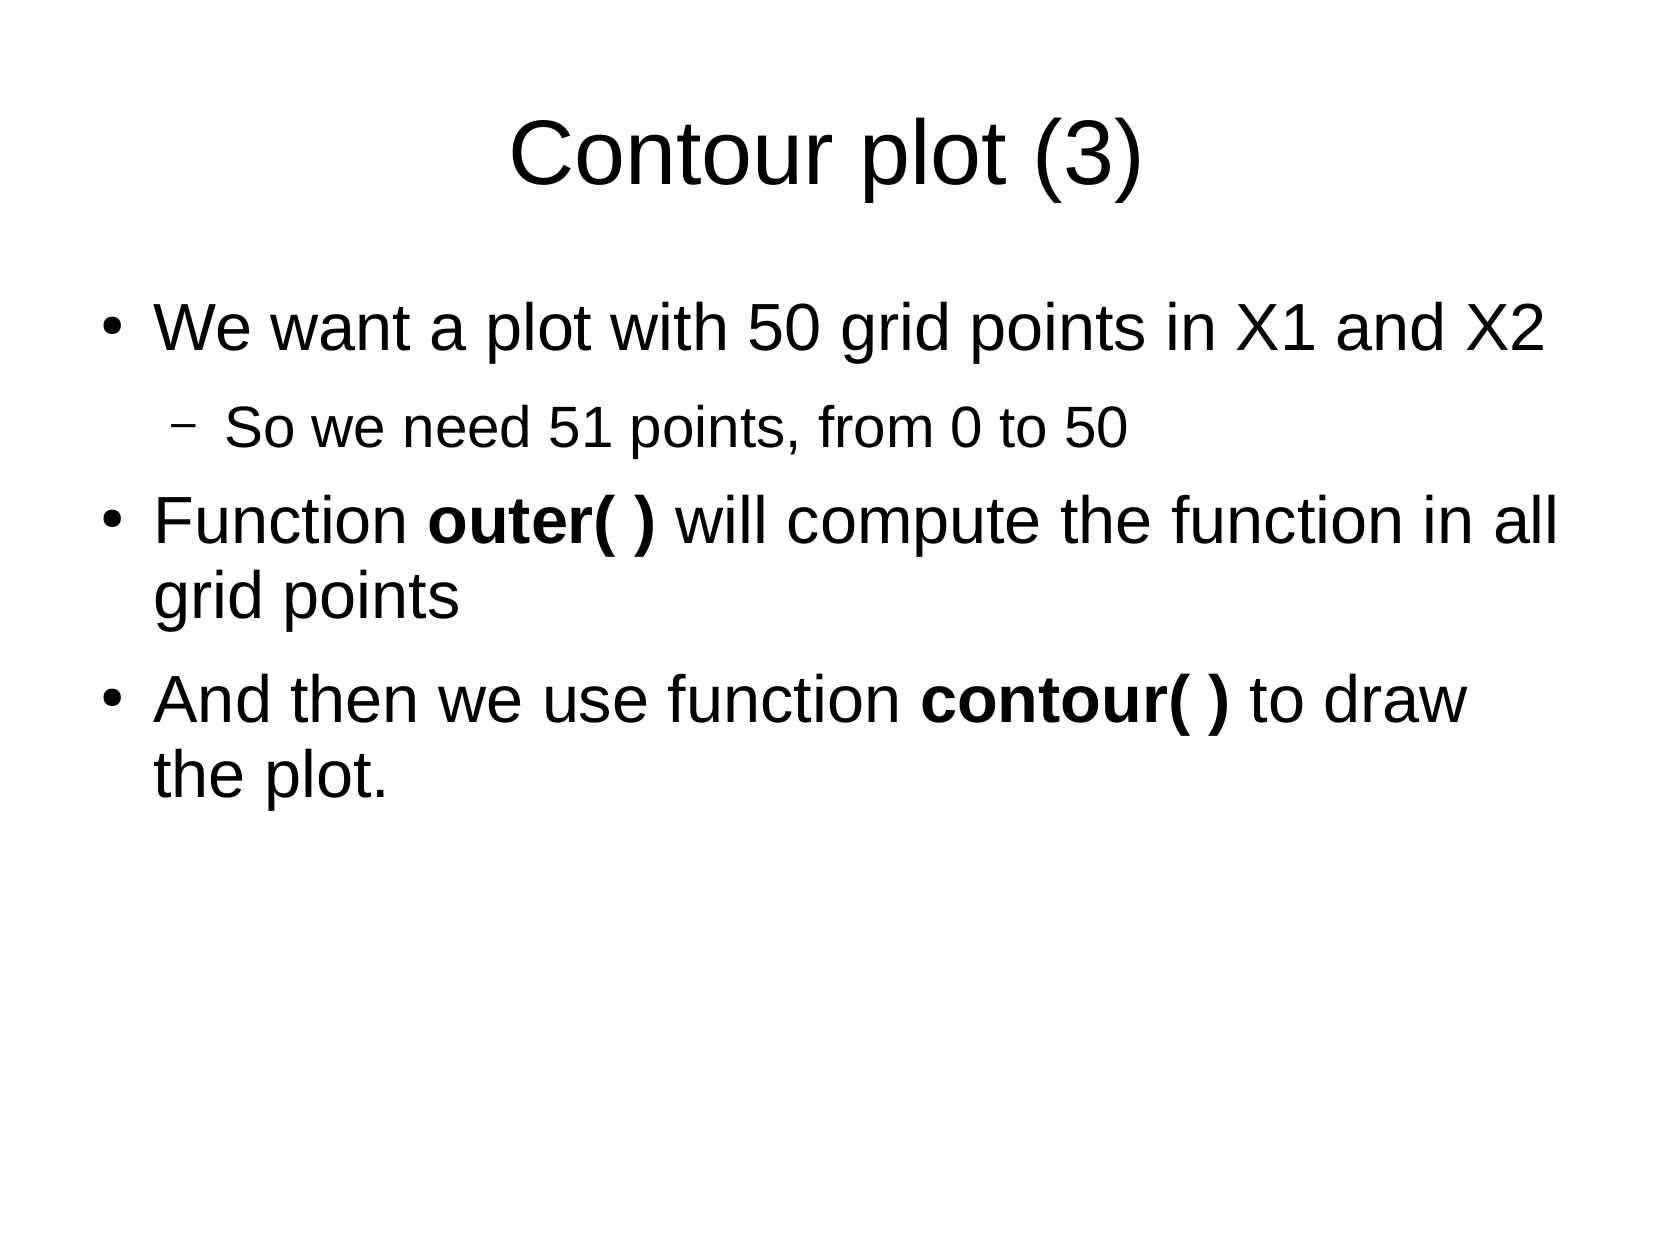

# Contour plot (3)
We want a plot with 50 grid points in X1 and X2
So we need 51 points, from 0 to 50
Function outer( ) will compute the function in all grid points
And then we use function contour( ) to draw the plot.